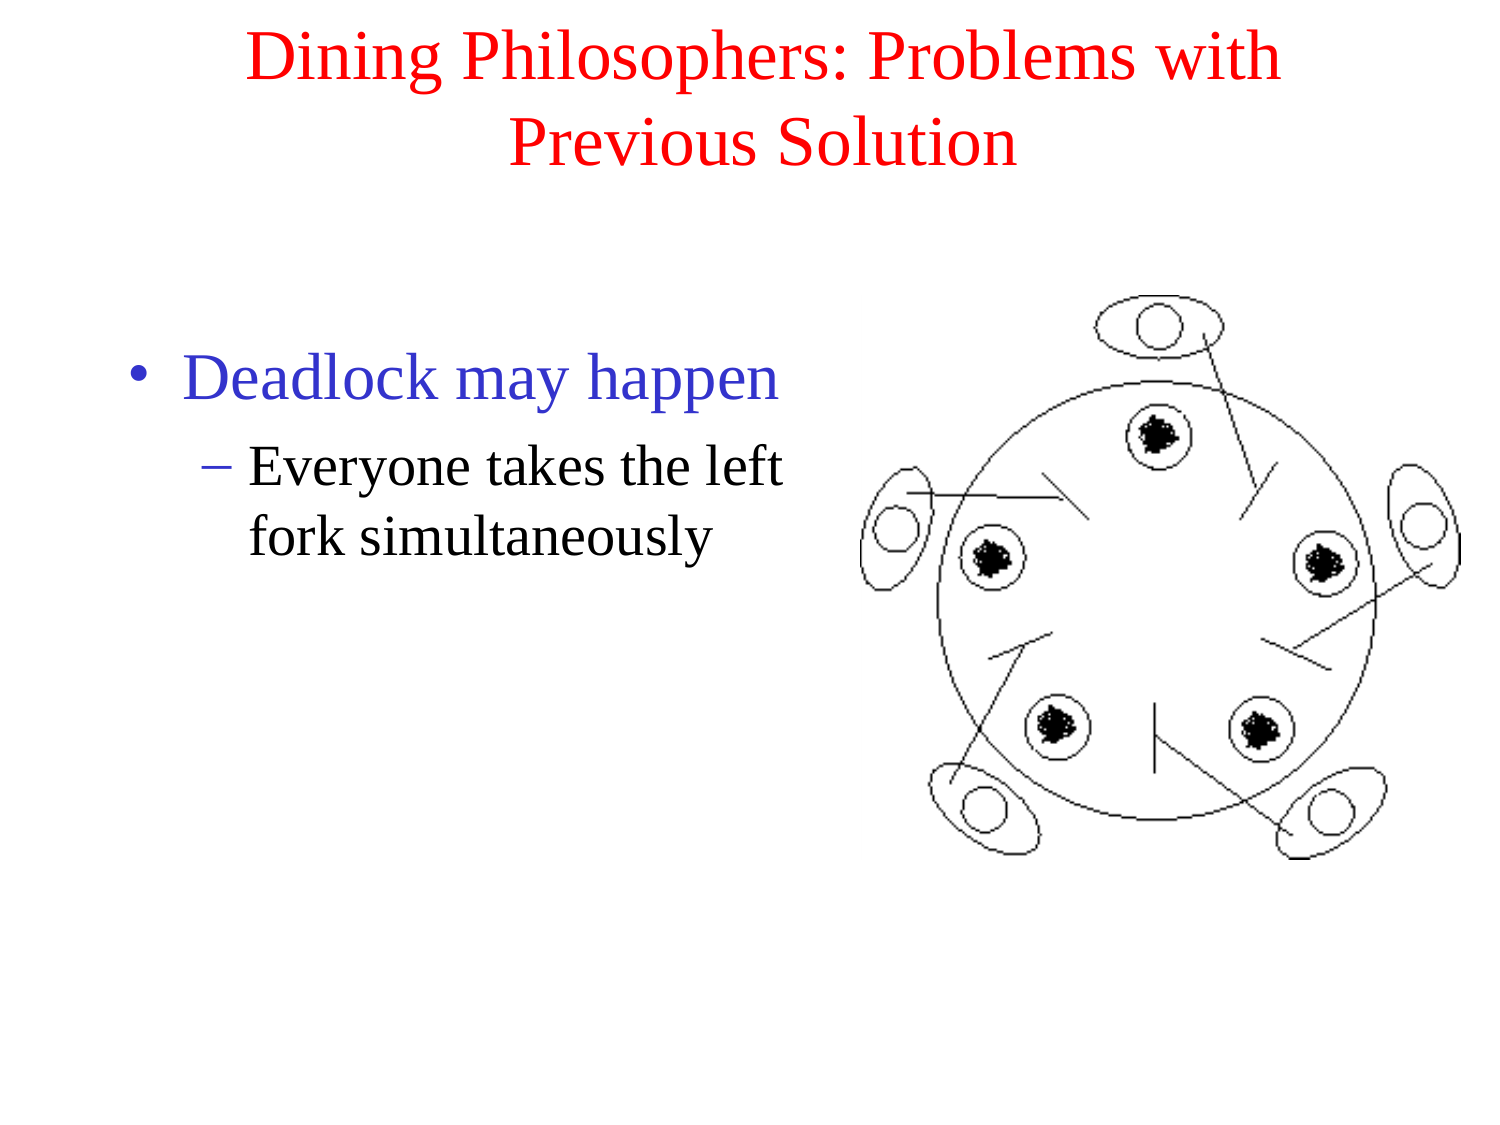

Dining Philosophers: Problems with Previous Solution
Deadlock may happen
Everyone takes the left
fork simultaneously